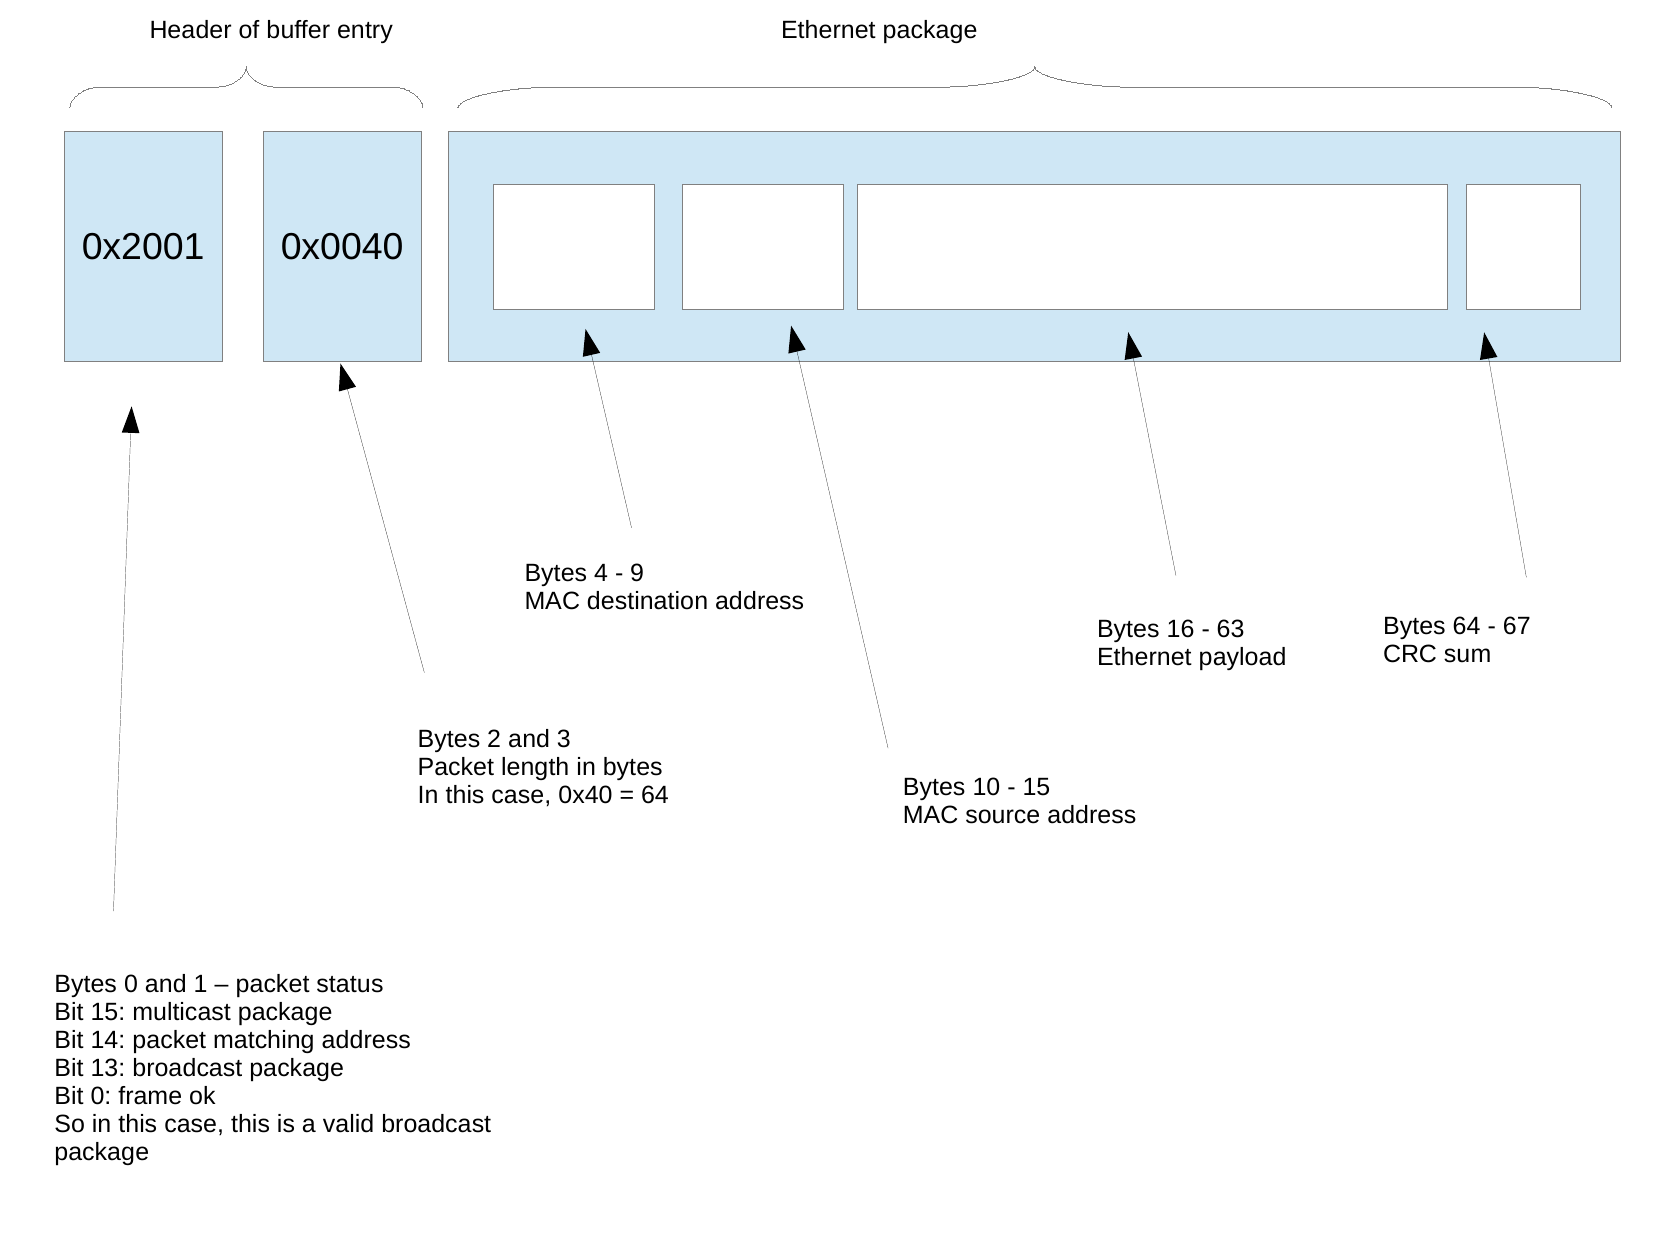

Header of buffer entry
Ethernet package
0x2001
0x0040
Bytes 4 - 9
MAC destination address
Bytes 64 - 67
CRC sum
Bytes 16 - 63
Ethernet payload
Bytes 2 and 3
Packet length in bytes
In this case, 0x40 = 64
Bytes 10 - 15
MAC source address
Bytes 0 and 1 – packet status
Bit 15: multicast package
Bit 14: packet matching address
Bit 13: broadcast package
Bit 0: frame ok
So in this case, this is a valid broadcast
package